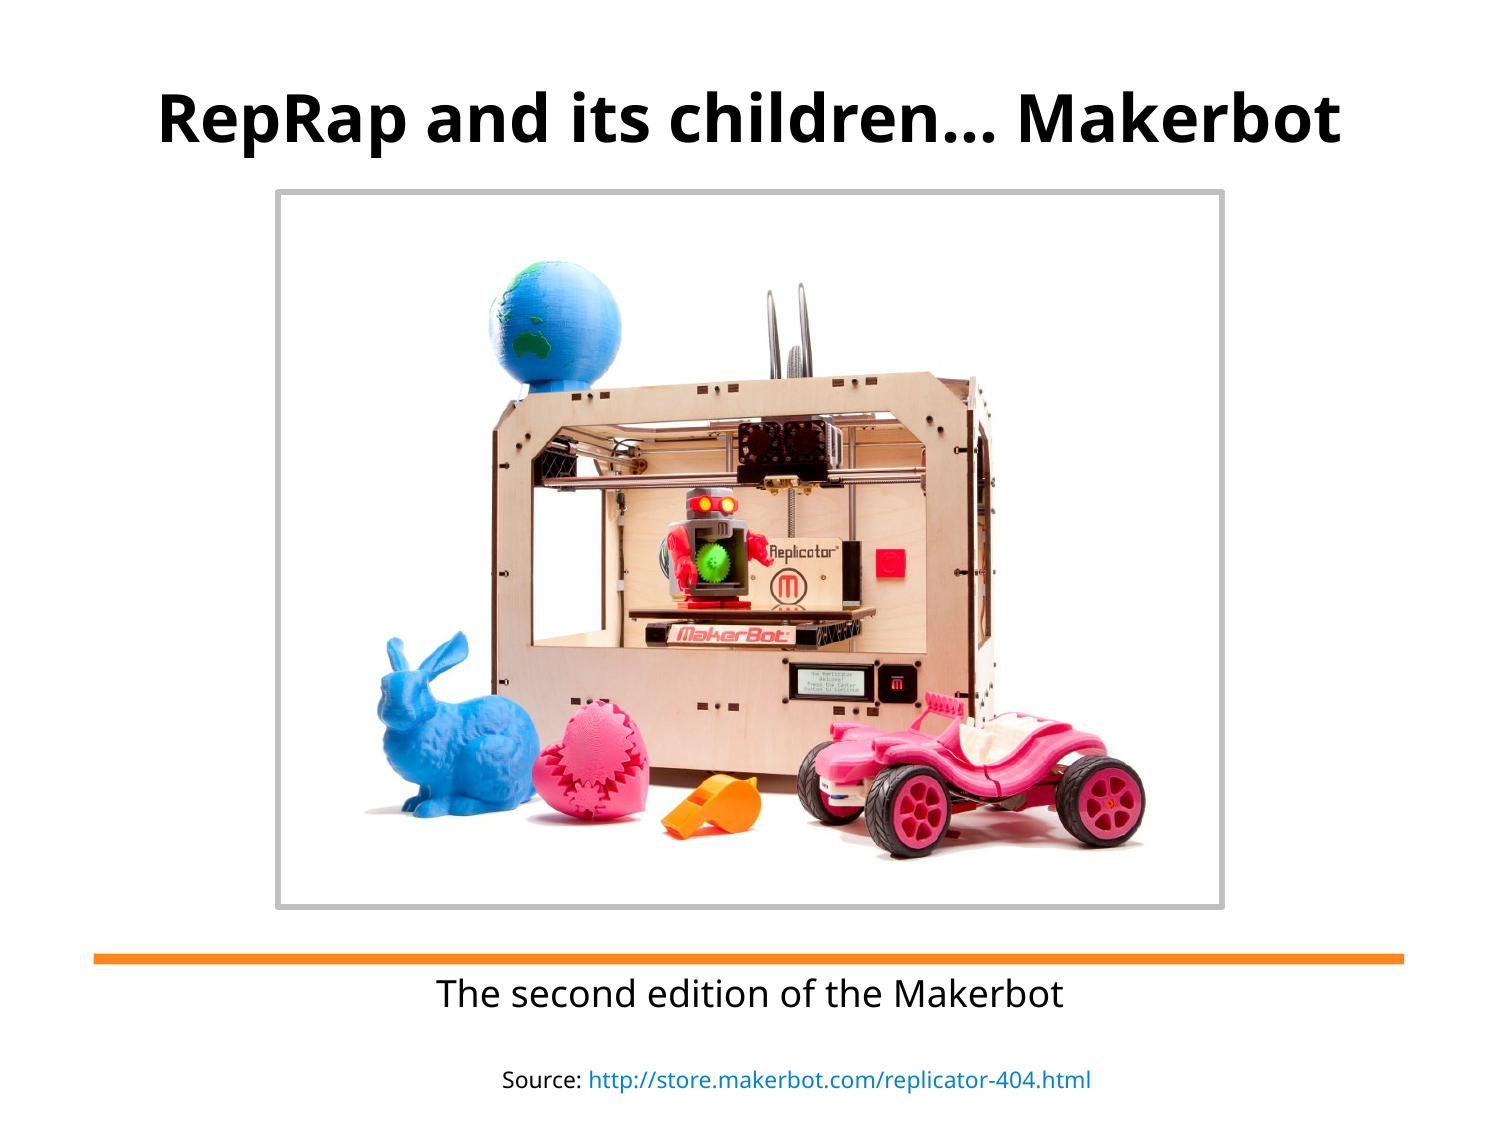

# RepRap and its children... Makerbot
The second edition of the Makerbot
Source: http://store.makerbot.com/replicator-404.html